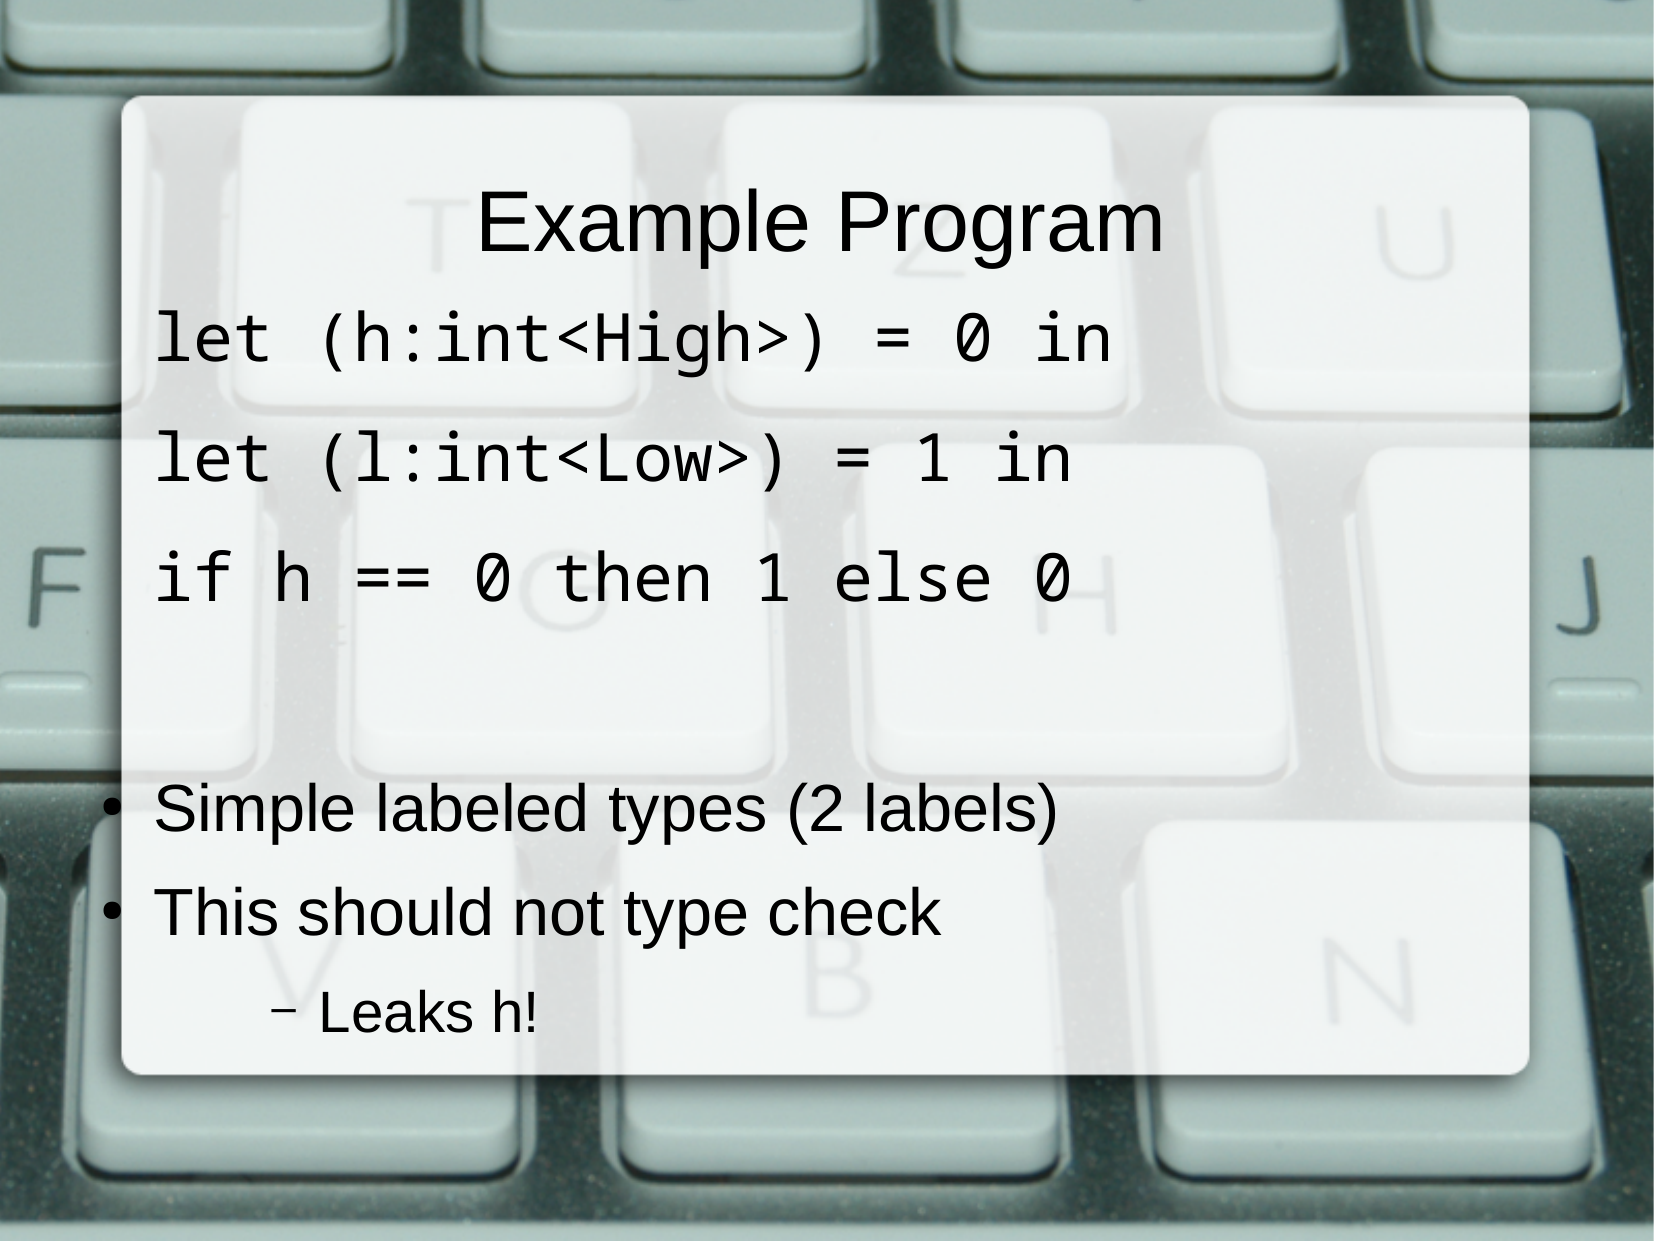

# Example Program
let (h:int<High>) = 0 in
let (l:int<Low>) = 1 in
if h == 0 then 1 else 0
Simple labeled types (2 labels)
This should not type check
Leaks h!